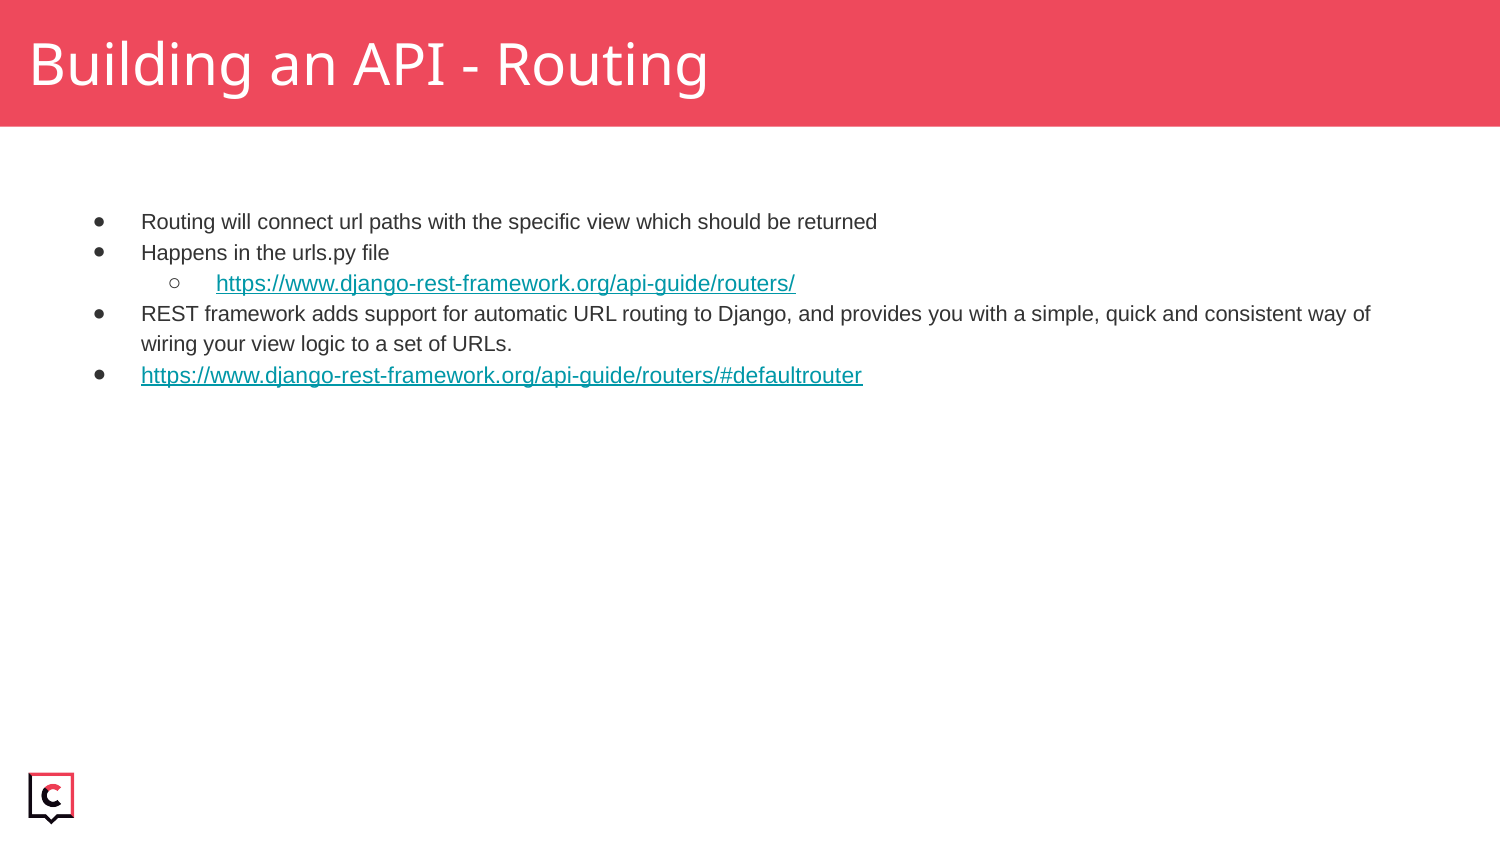

# Building an API - Routing
Routing will connect url paths with the specific view which should be returned
Happens in the urls.py file
https://www.django-rest-framework.org/api-guide/routers/
REST framework adds support for automatic URL routing to Django, and provides you with a simple, quick and consistent way of wiring your view logic to a set of URLs.
https://www.django-rest-framework.org/api-guide/routers/#defaultrouter